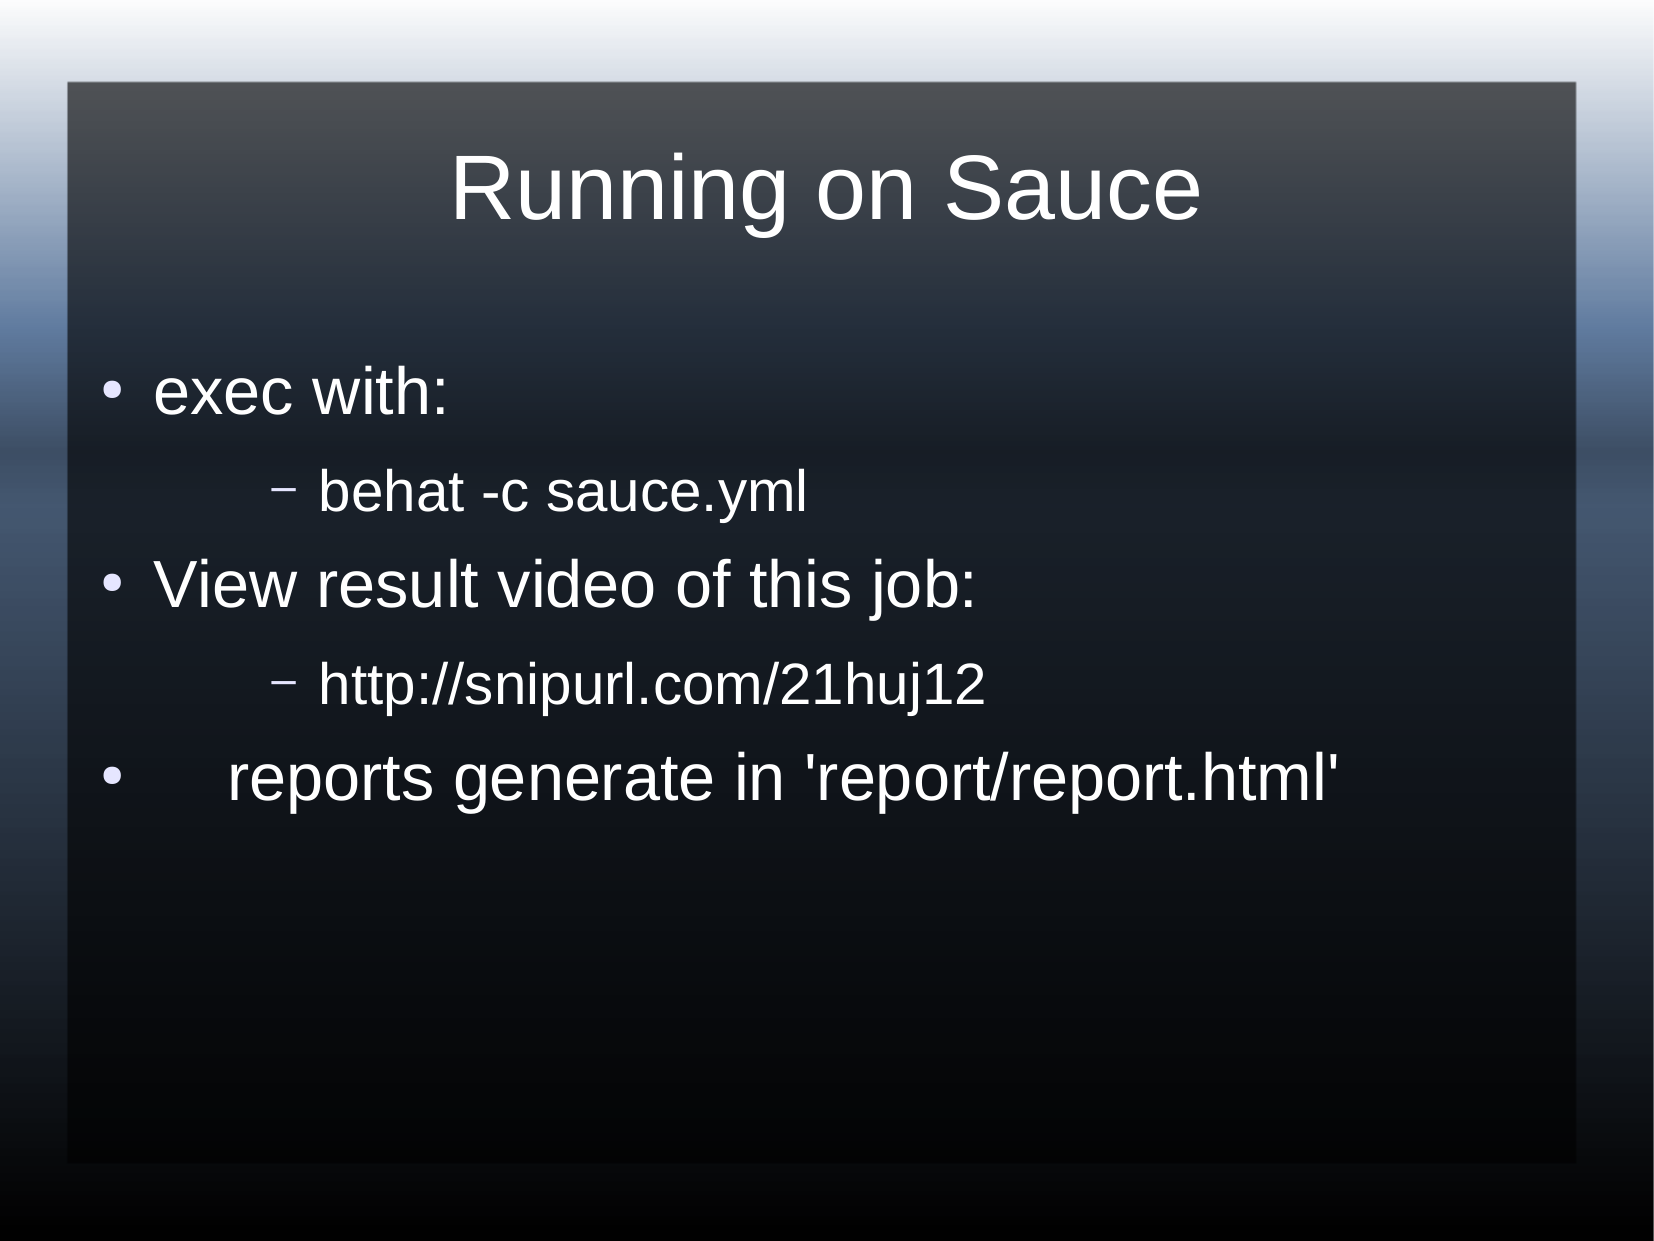

# Running on Sauce
exec with:
behat -c sauce.yml
View result video of this job:
http://snipurl.com/21huj12
 reports generate in 'report/report.html'